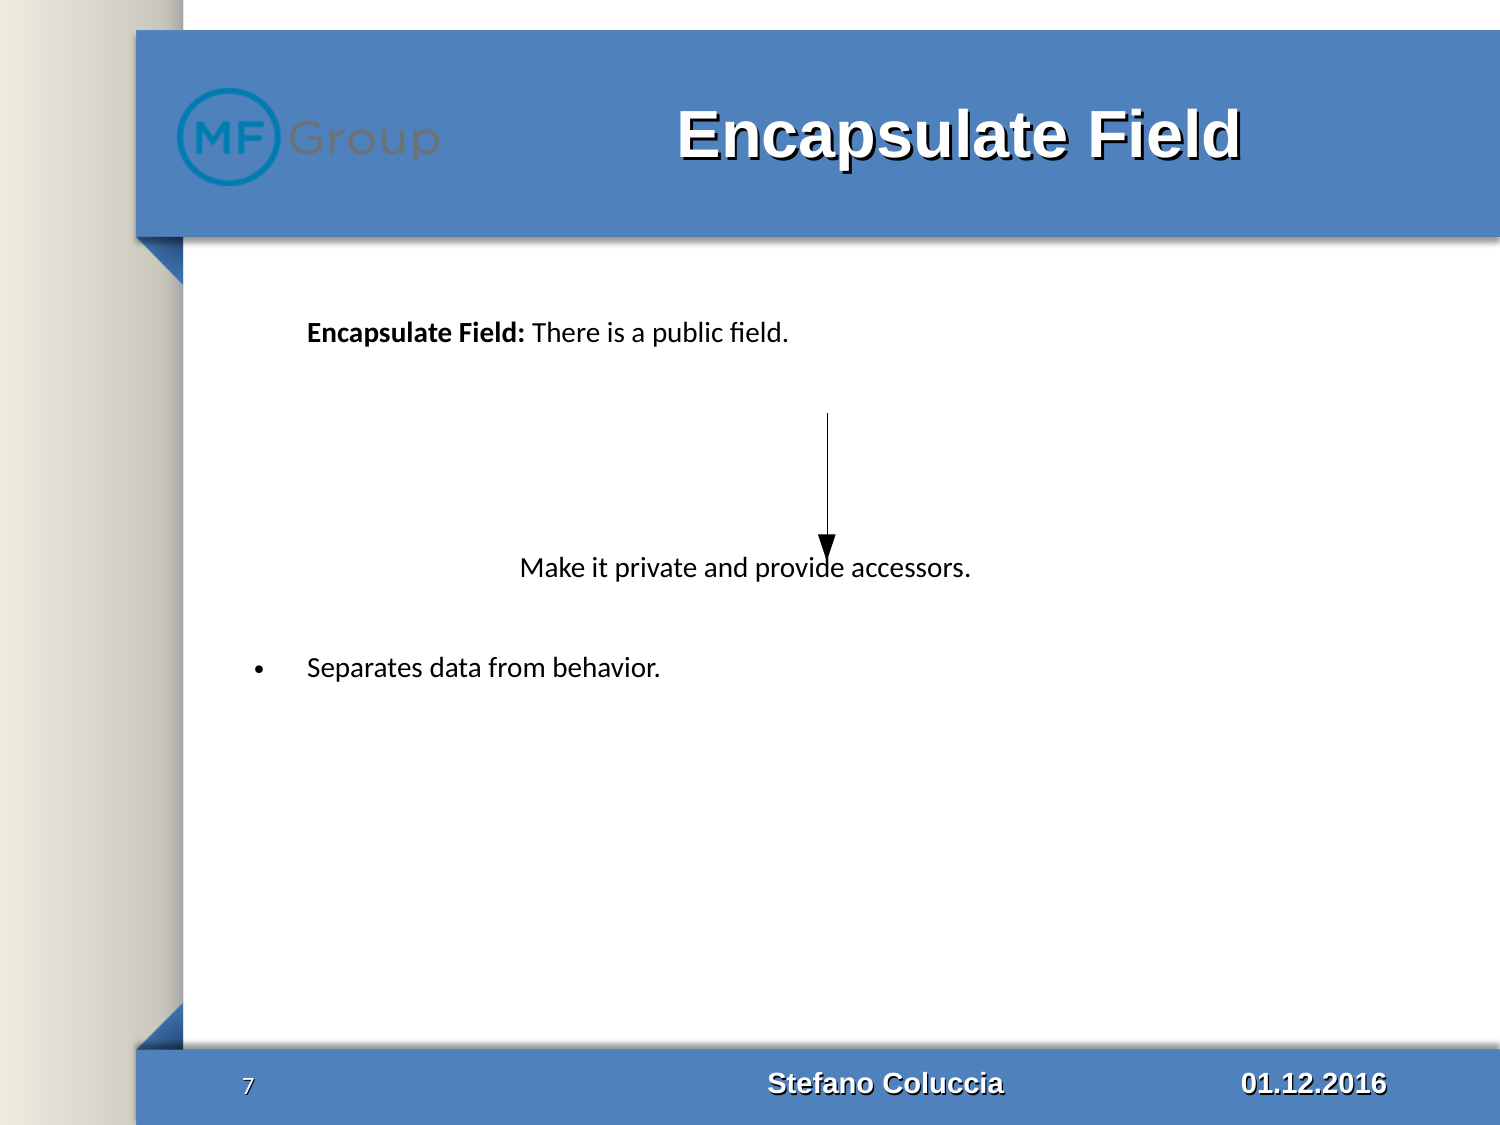

# Encapsulate Field
Encapsulate Field: There is a public field.
Make it private and provide accessors.
Separates data from behavior.
7
Stefano Coluccia
01.12.2016